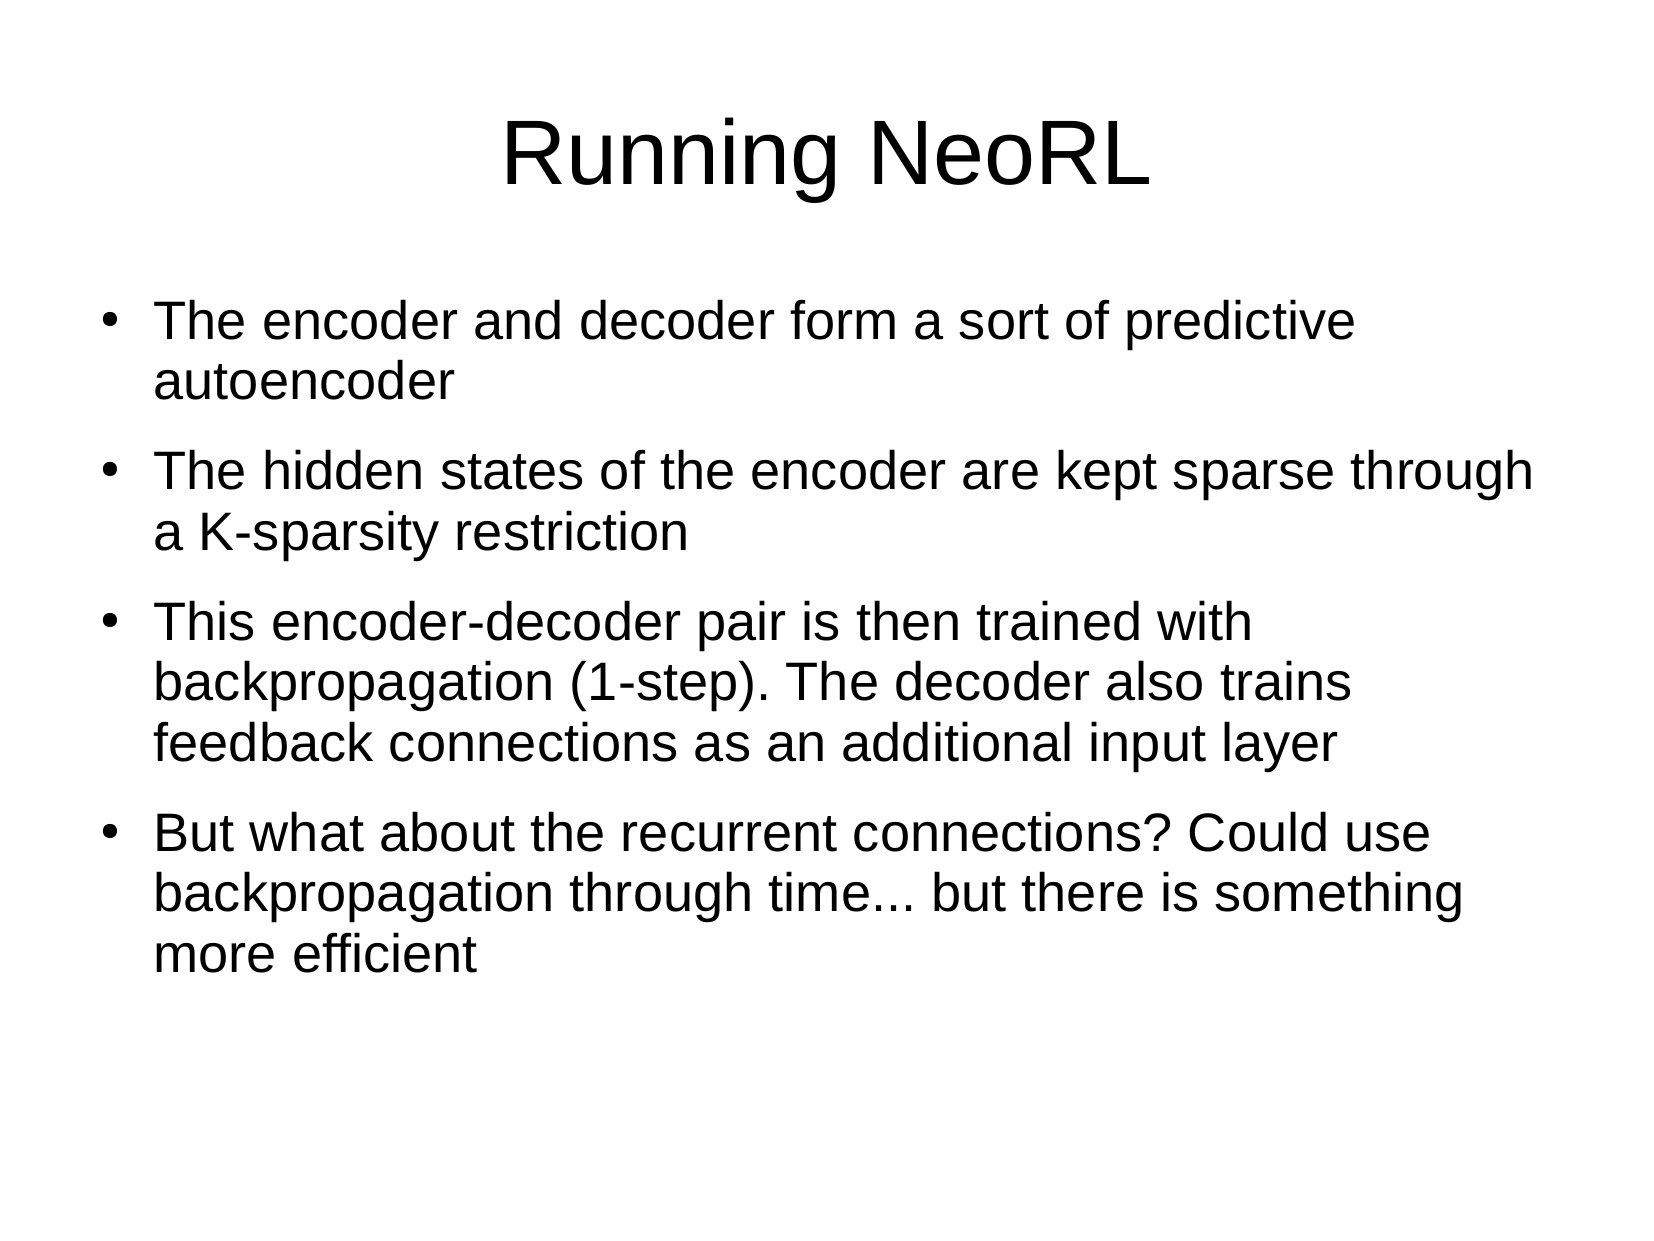

# Running NeoRL
The encoder and decoder form a sort of predictive autoencoder
The hidden states of the encoder are kept sparse through a K-sparsity restriction
This encoder-decoder pair is then trained with backpropagation (1-step). The decoder also trains feedback connections as an additional input layer
But what about the recurrent connections? Could use backpropagation through time... but there is something more efficient